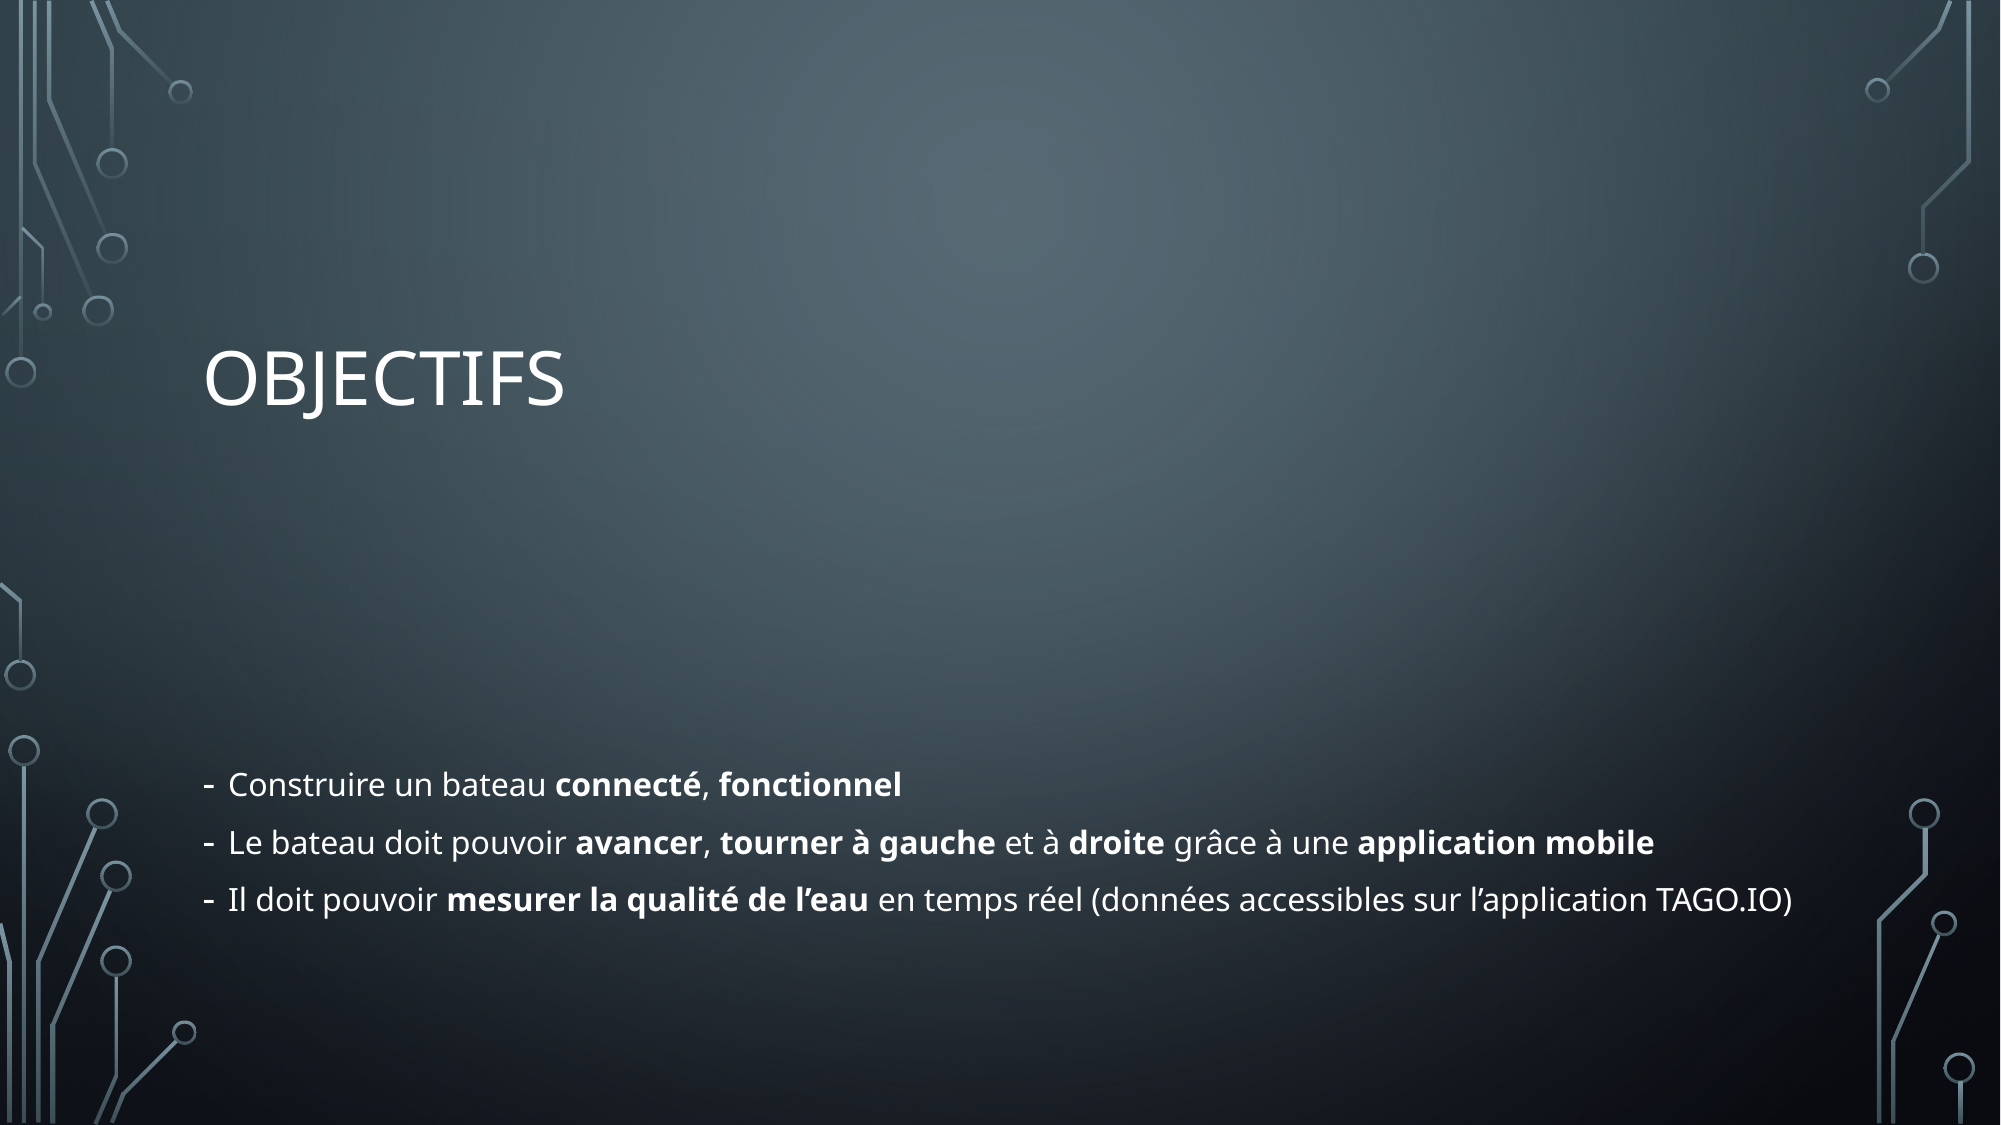

# objectifs
Construire un bateau connecté, fonctionnel
Le bateau doit pouvoir avancer, tourner à gauche et à droite grâce à une application mobile
Il doit pouvoir mesurer la qualité de l’eau en temps réel (données accessibles sur l’application TAGO.IO)